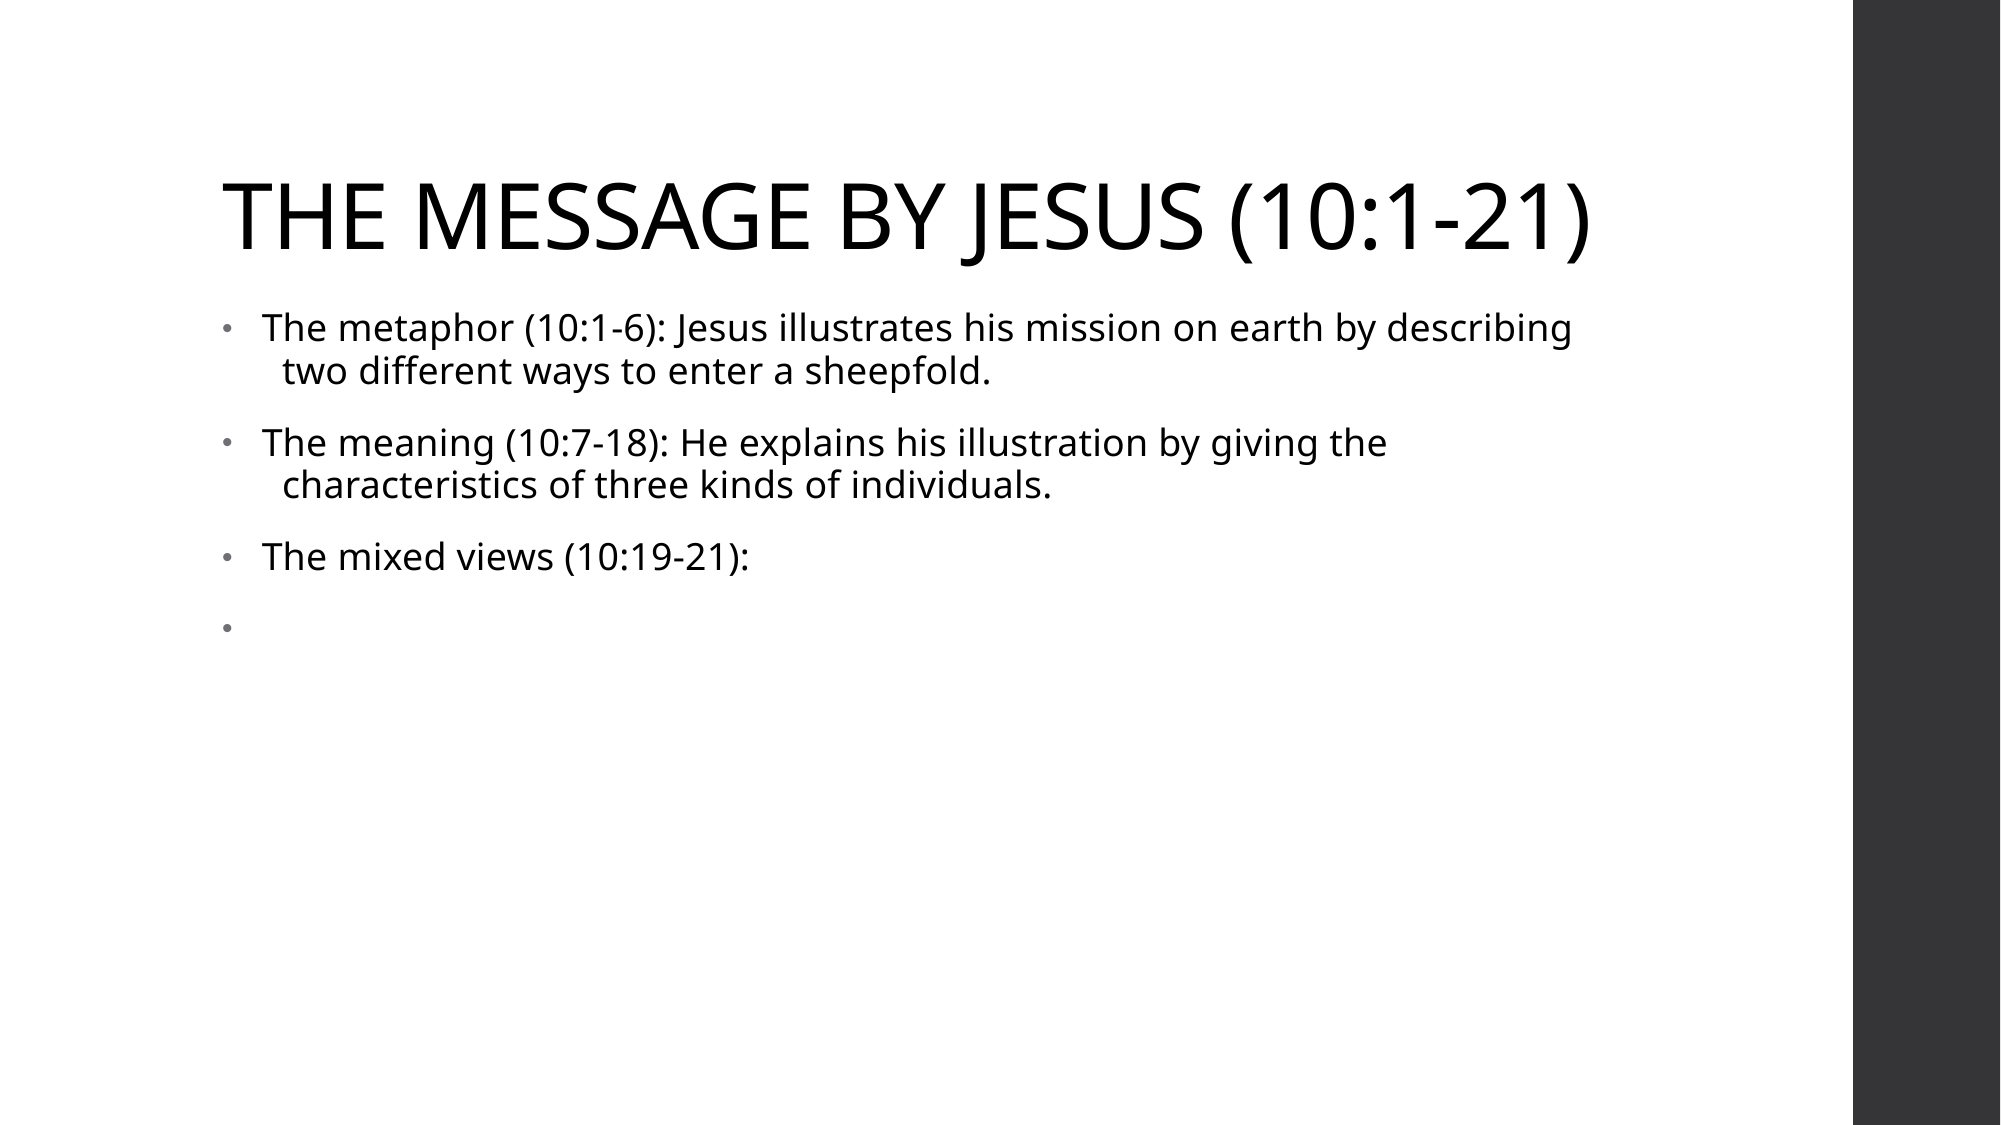

# THE MESSAGE BY JESUS (10:1-21)
 The metaphor (10:1-6): Jesus illustrates his mission on earth by describing two different ways to enter a sheepfold.
 The meaning (10:7-18): He explains his illustration by giving the characteristics of three kinds of individuals.
 The mixed views (10:19-21):